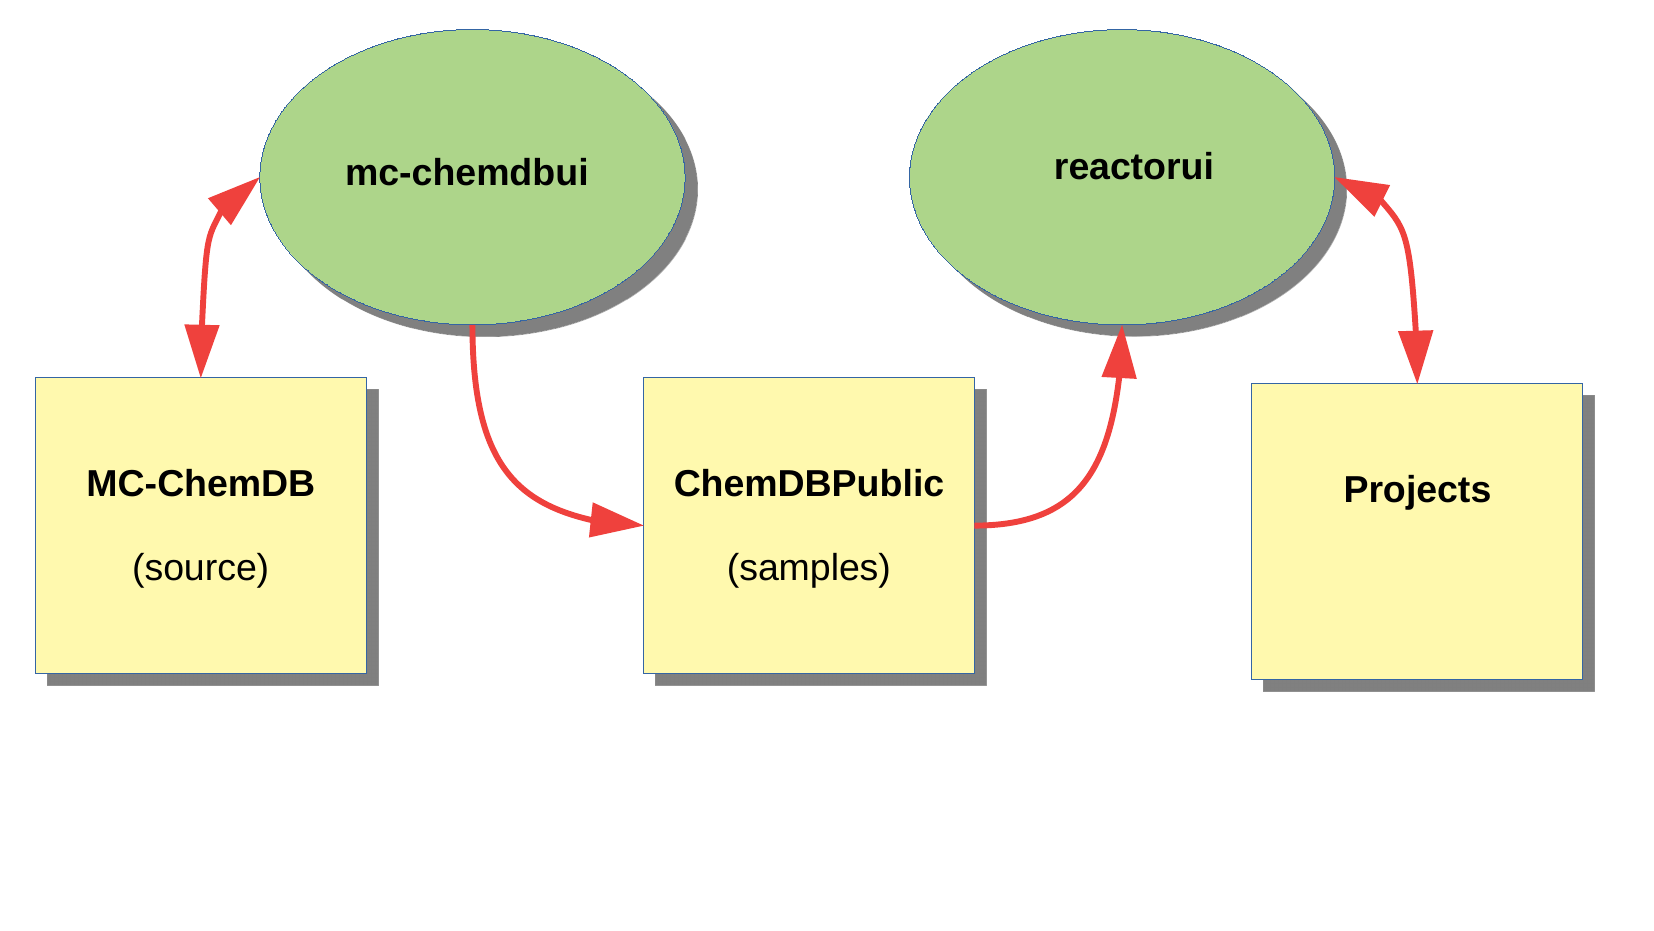

reactorui
mc-chemdbui
MC-ChemDB
(source)
ChemDBPublic
(samples)
Projects